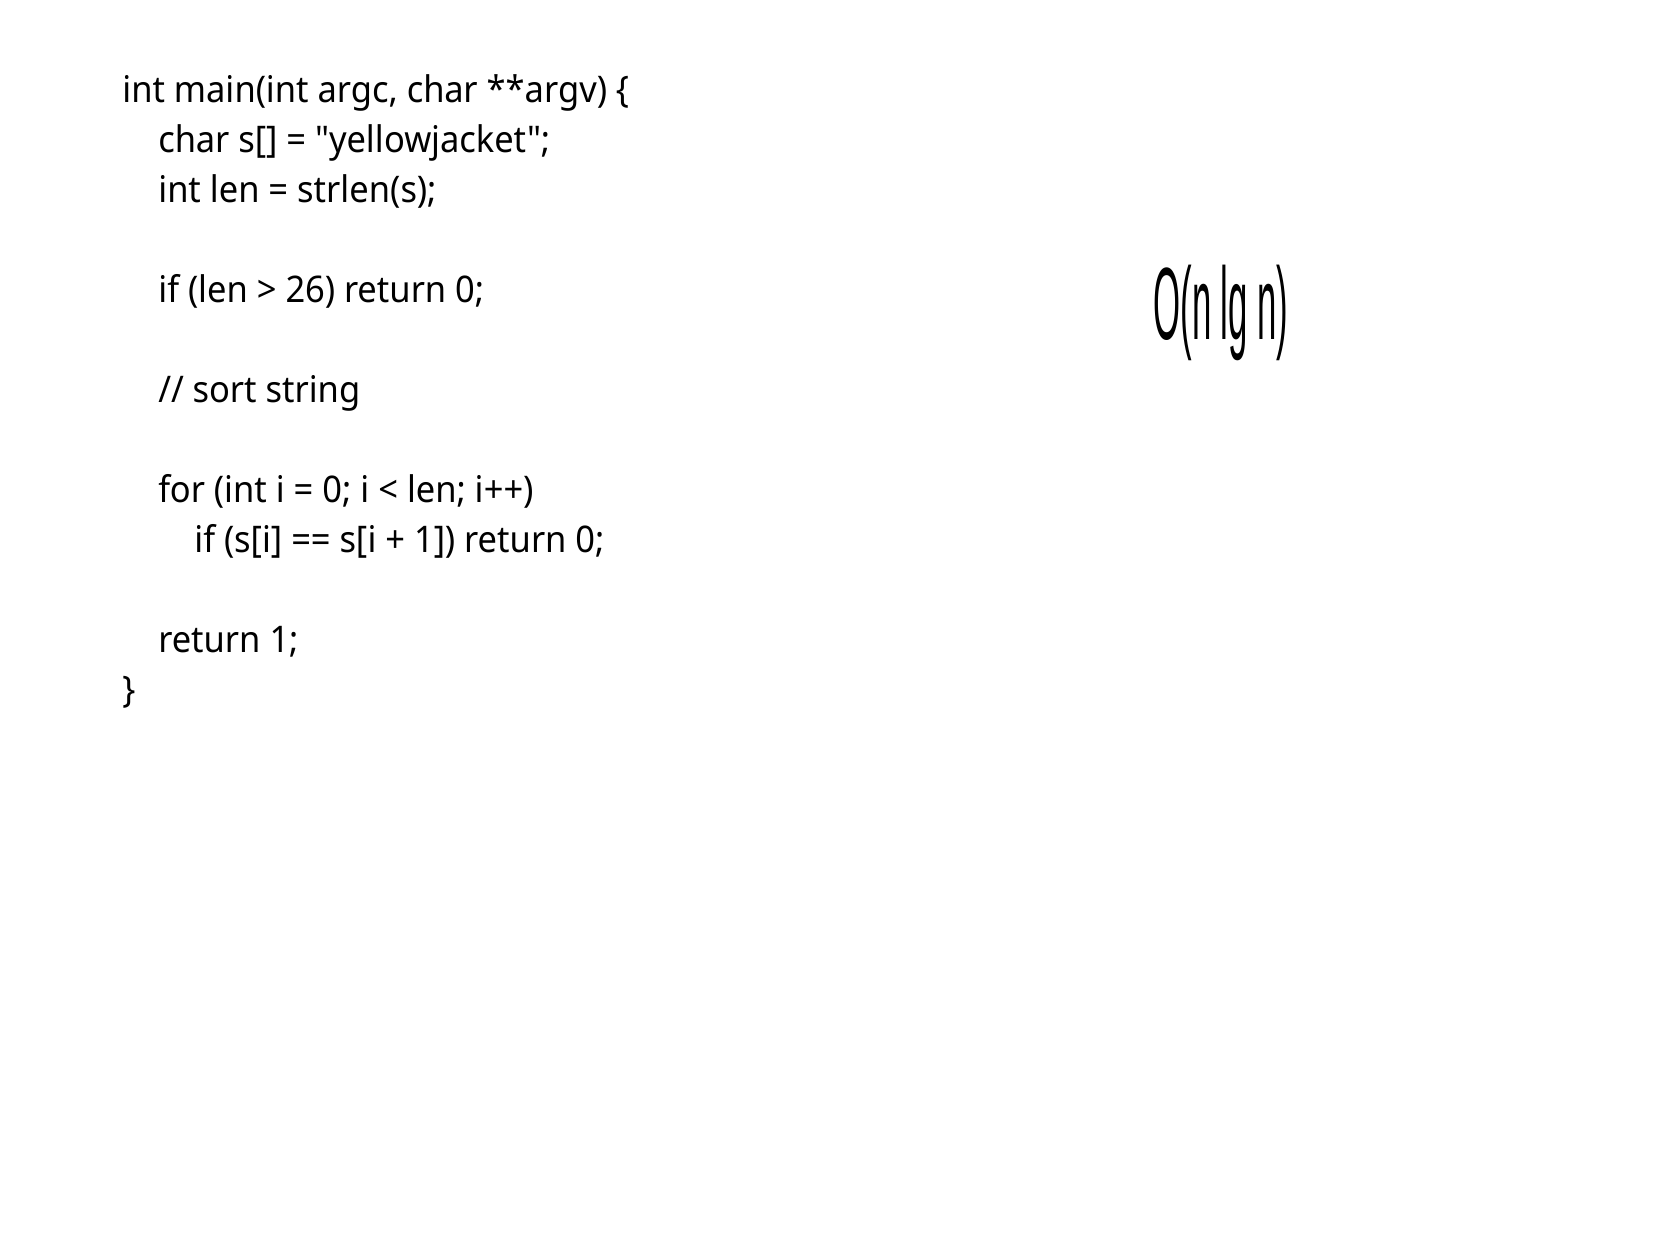

int main(int argc, char **argv) {
 char s[] = "yellowjacket";
 int len = strlen(s);
 if (len > 26) return 0;
 // sort string
 for (int i = 0; i < len; i++)
 if (s[i] == s[i + 1]) return 0;
 return 1;
}
O(n lg n)